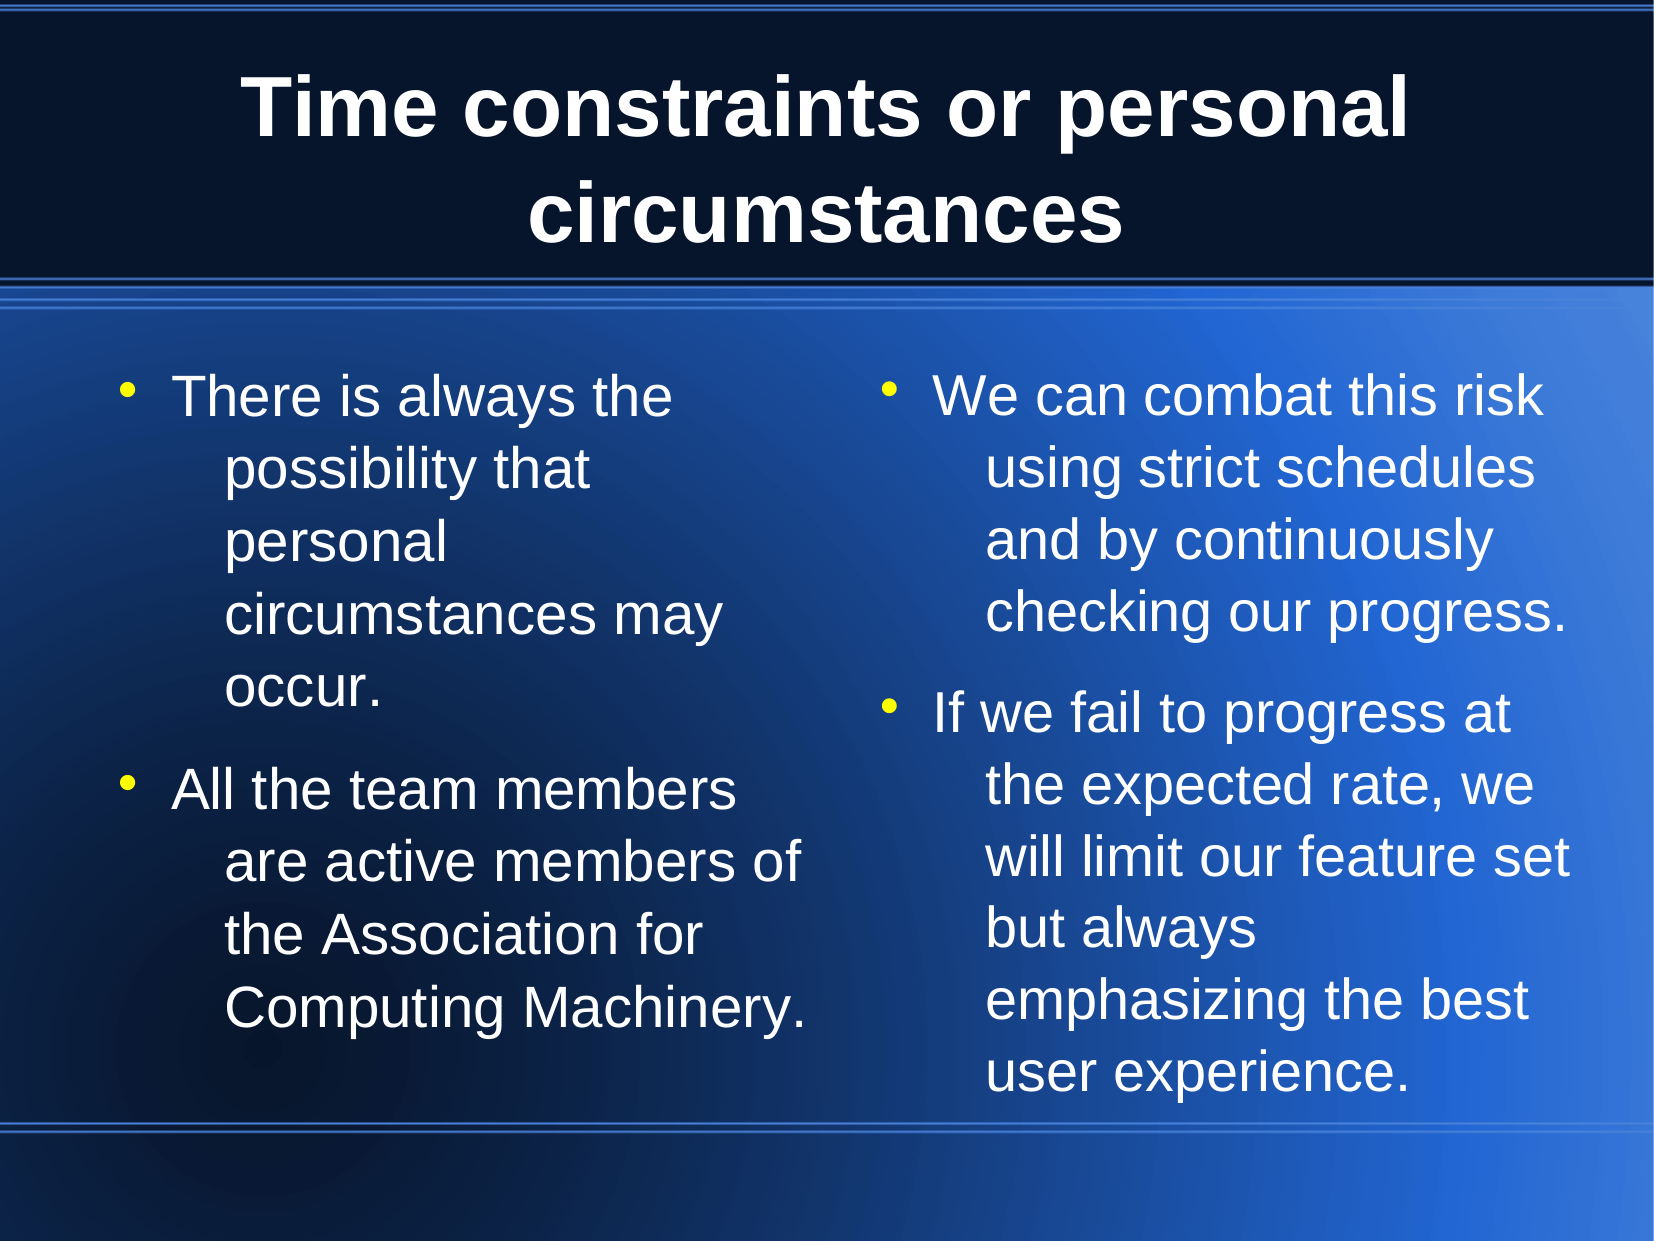

# Time constraints or personal circumstances
There is always the possibility that personal circumstances may occur.
All the team members are active members of the Association for Computing Machinery.
We can combat this risk using strict schedules and by continuously checking our progress.
If we fail to progress at the expected rate, we will limit our feature set but always emphasizing the best user experience.